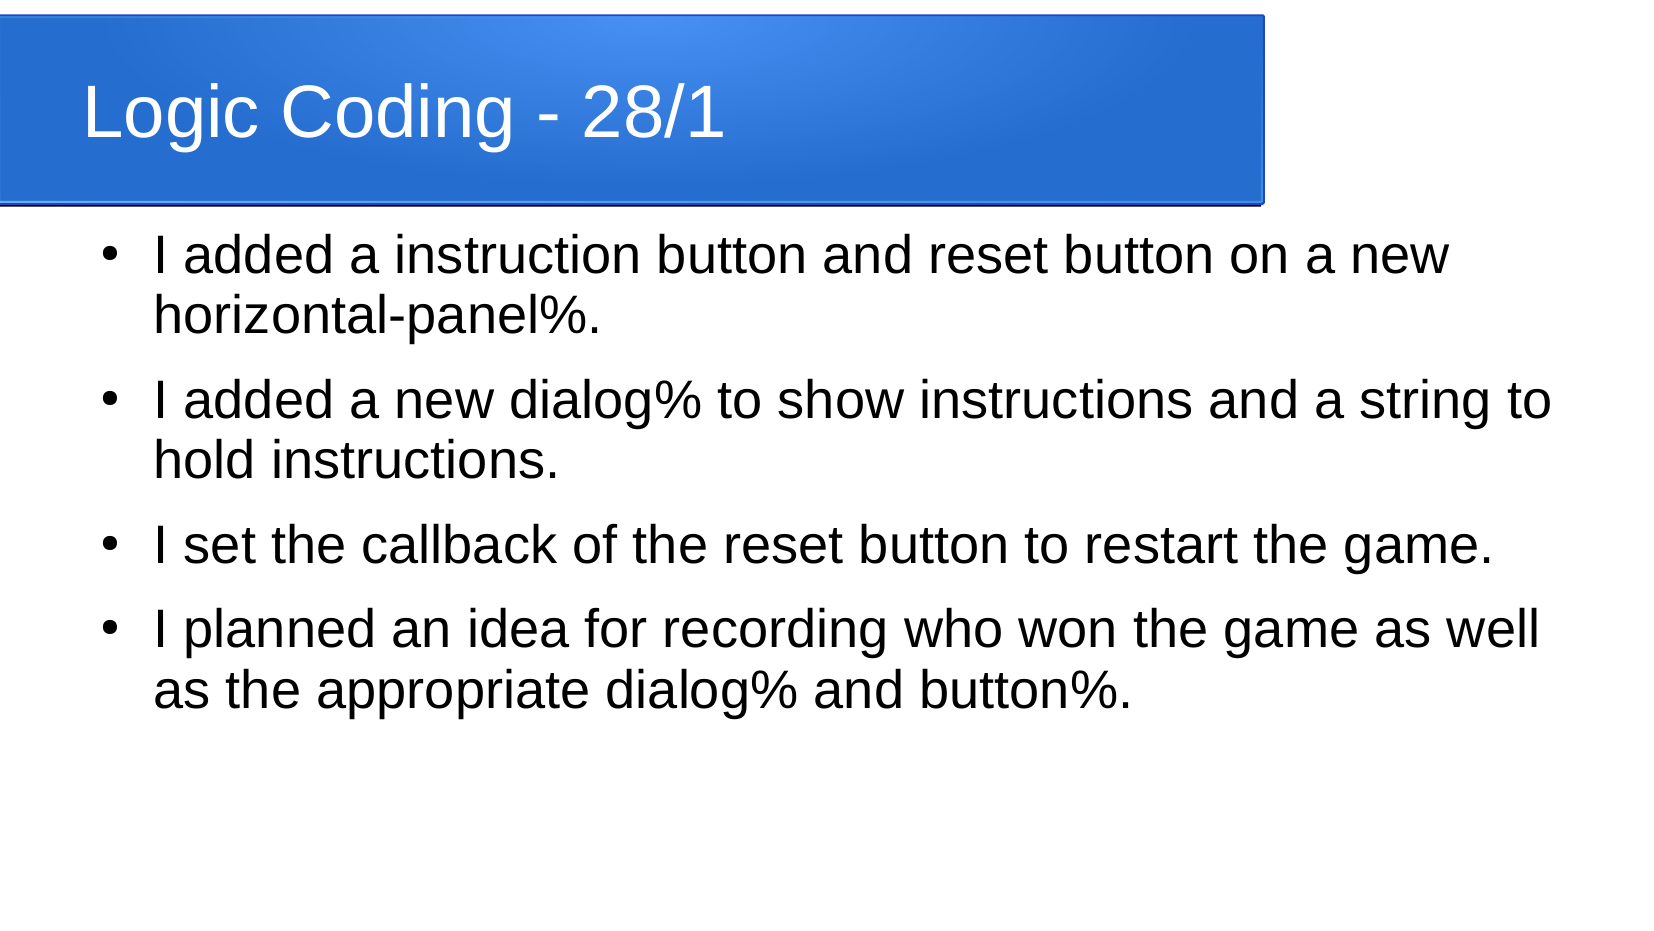

# Logic Coding - 28/1
I added a instruction button and reset button on a new horizontal-panel%.
I added a new dialog% to show instructions and a string to hold instructions.
I set the callback of the reset button to restart the game.
I planned an idea for recording who won the game as well as the appropriate dialog% and button%.